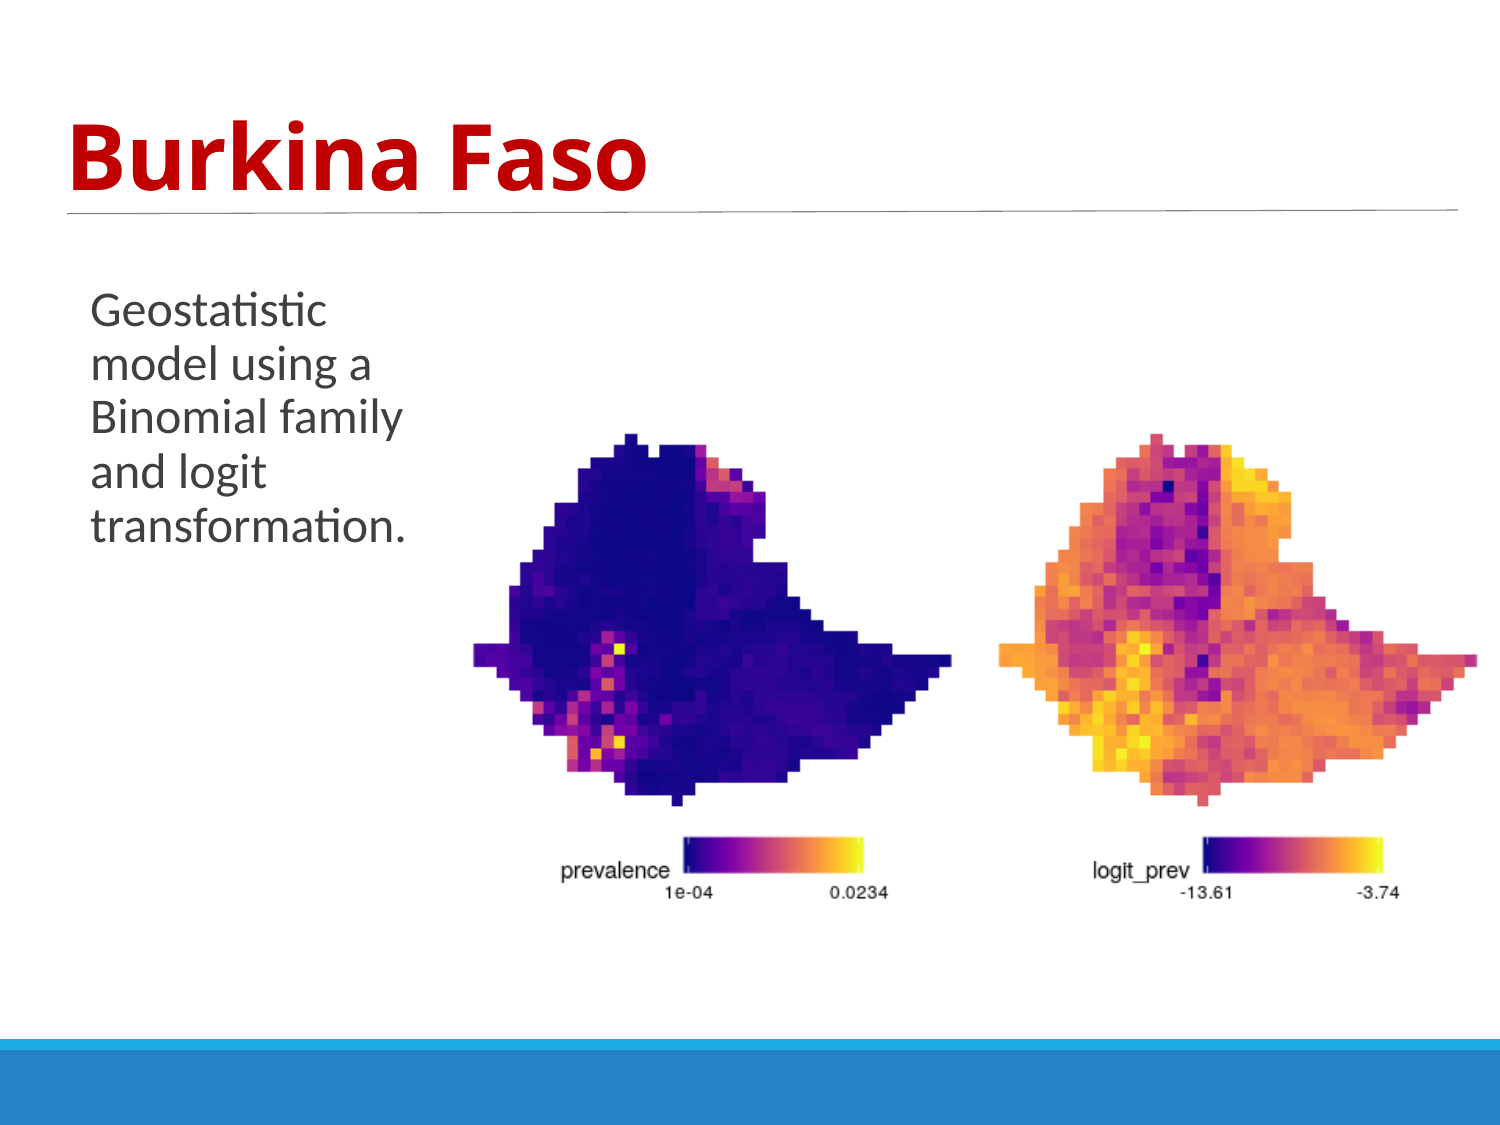

# Burkina Faso
Geostatistic model using a Binomial family and logit transformation.